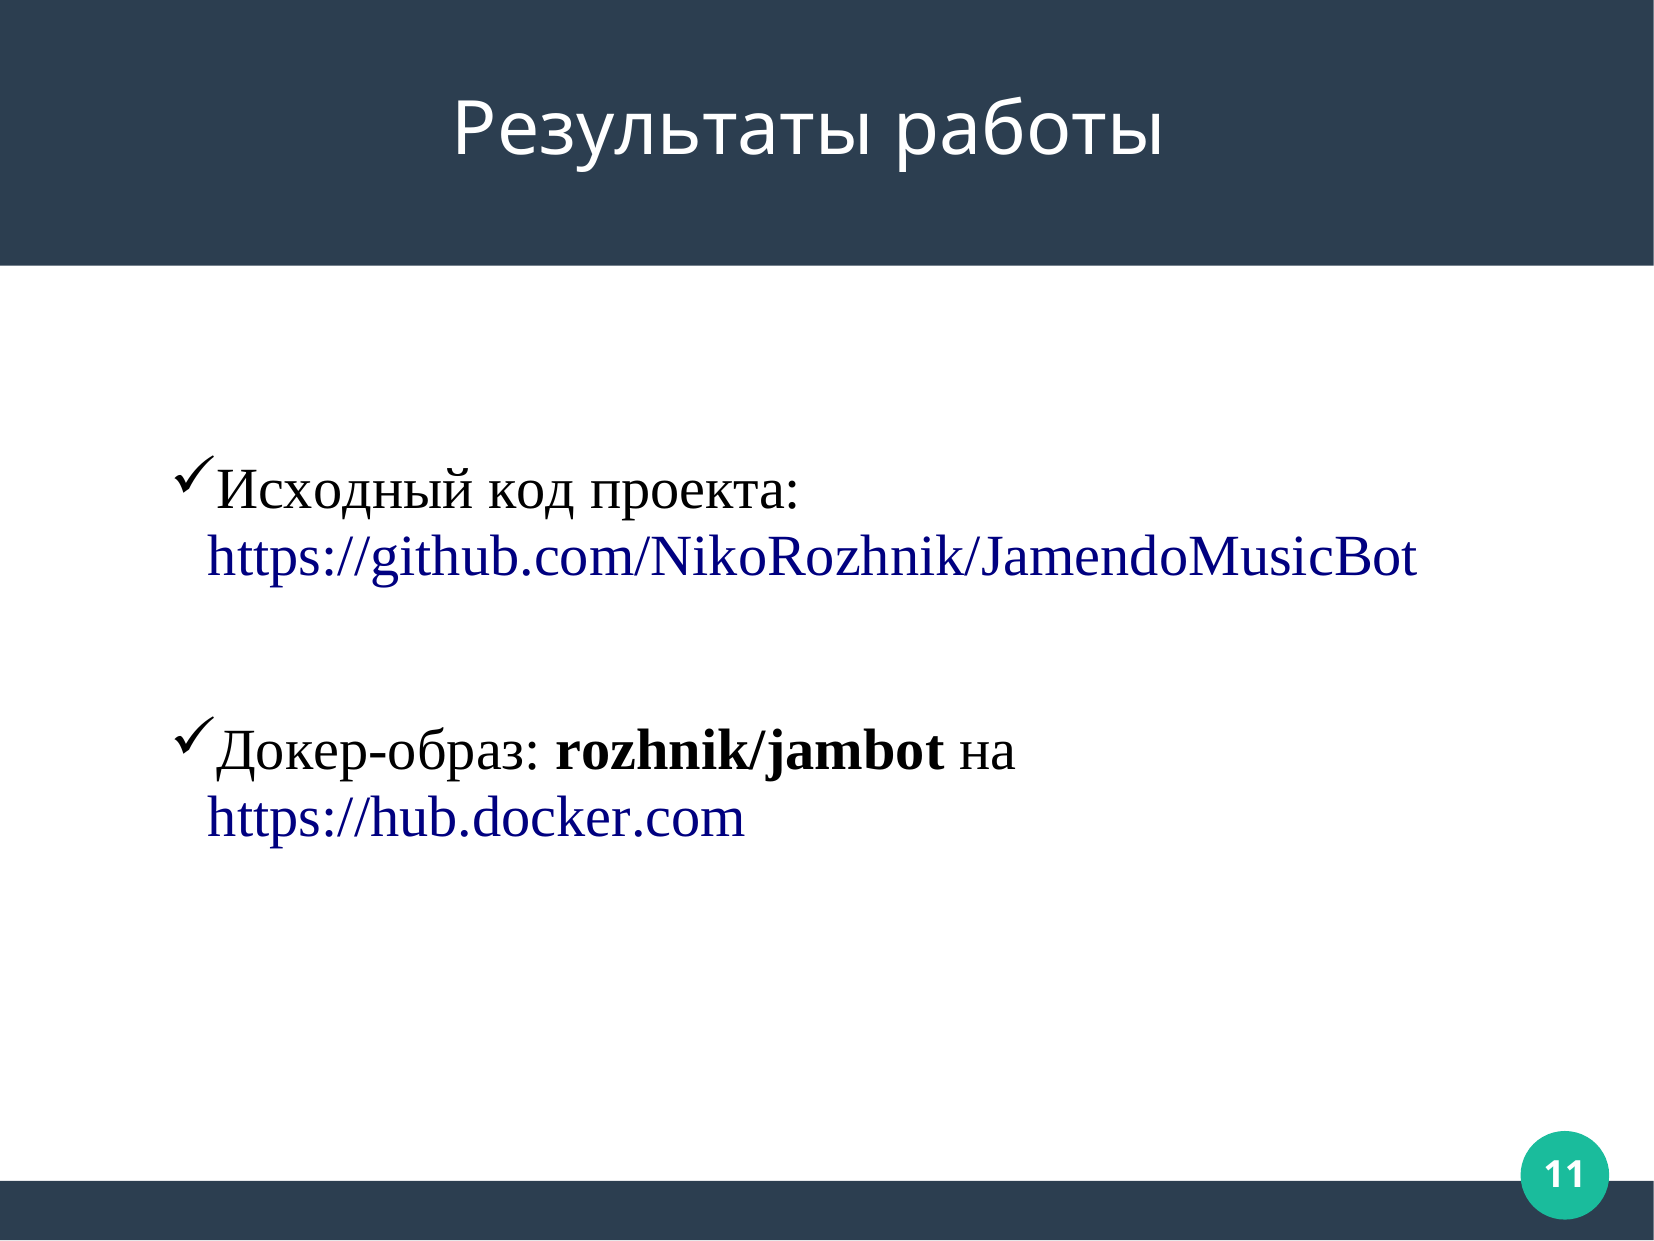

# Результаты работы
Исходный код проекта: https://github.com/NikoRozhnik/JamendoMusicBot
Докер-образ: rozhnik/jambot на https://hub.docker.com
11